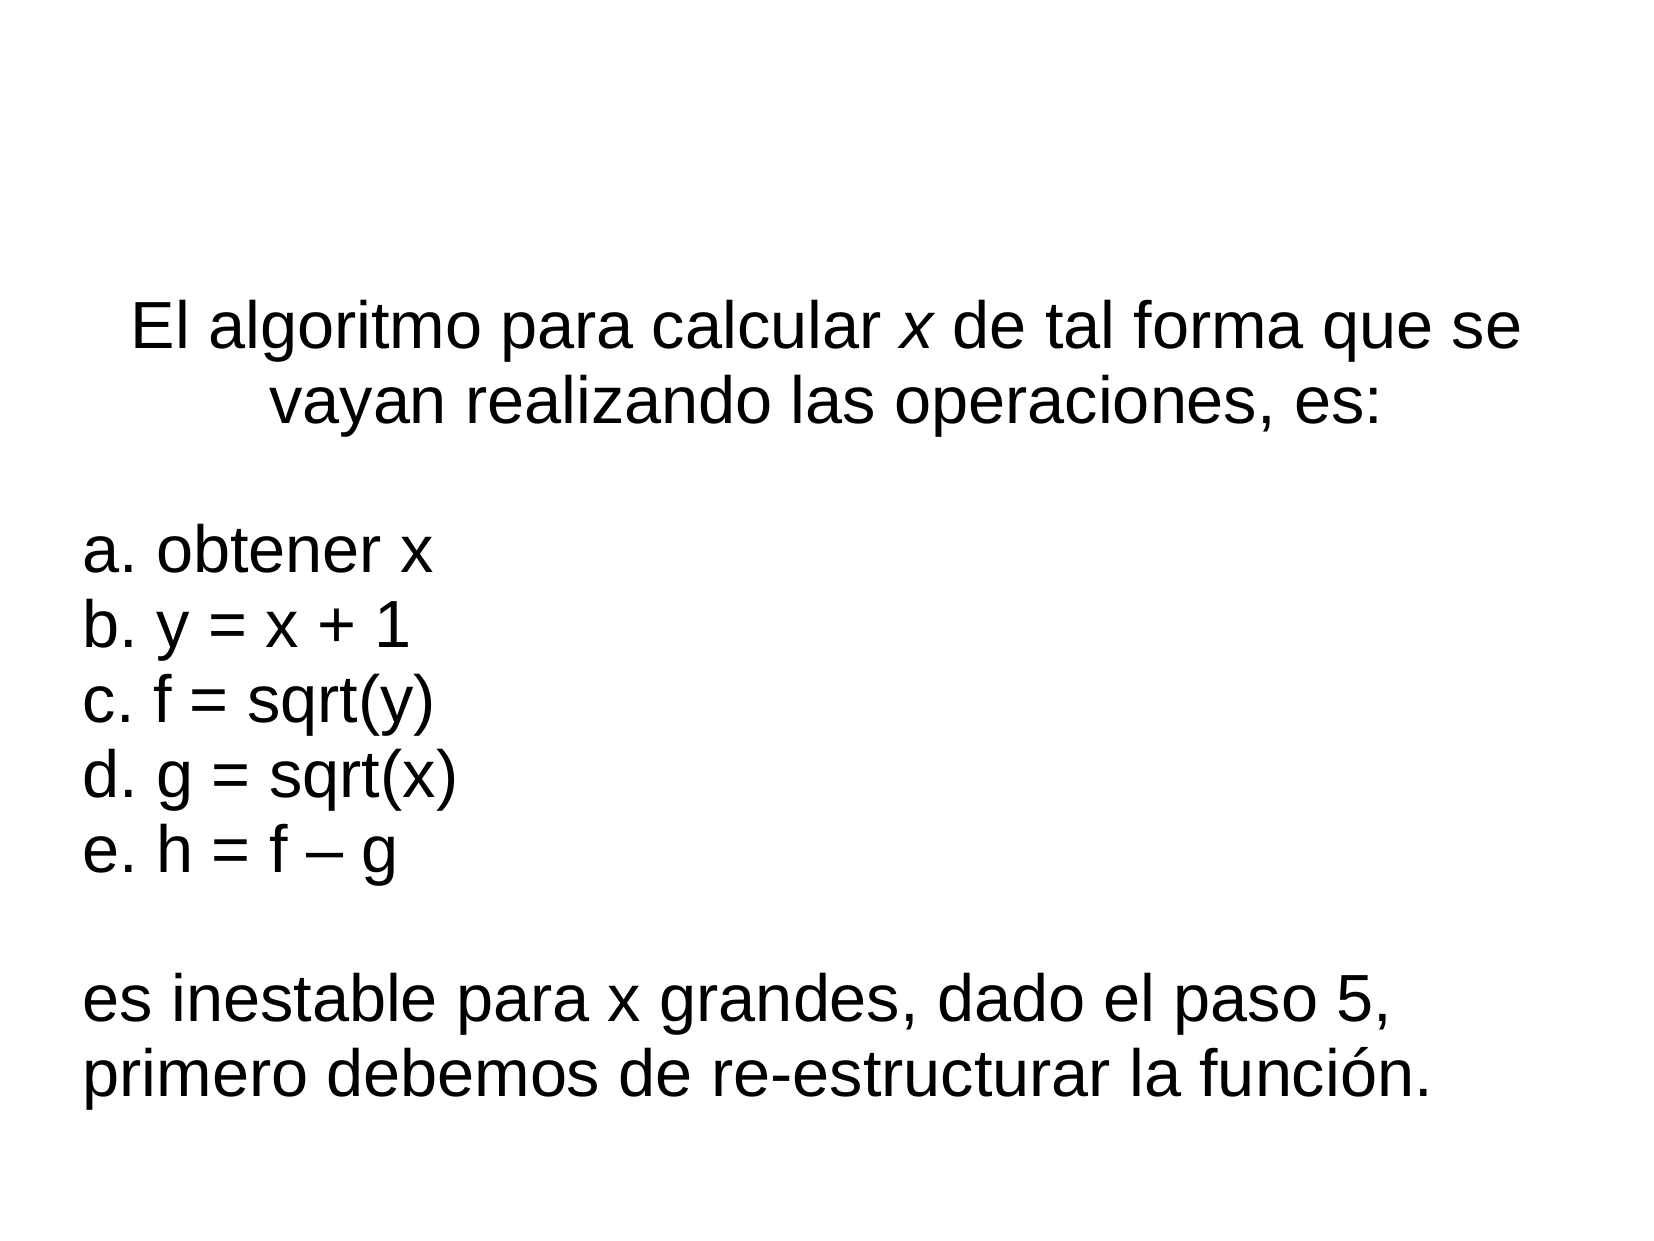

#
El algoritmo para calcular x de tal forma que se vayan realizando las operaciones, es:
a. obtener x
b. y = x + 1
c. f = sqrt(y)
d. g = sqrt(x)
e. h = f – g
es inestable para x grandes, dado el paso 5, primero debemos de re-estructurar la función.